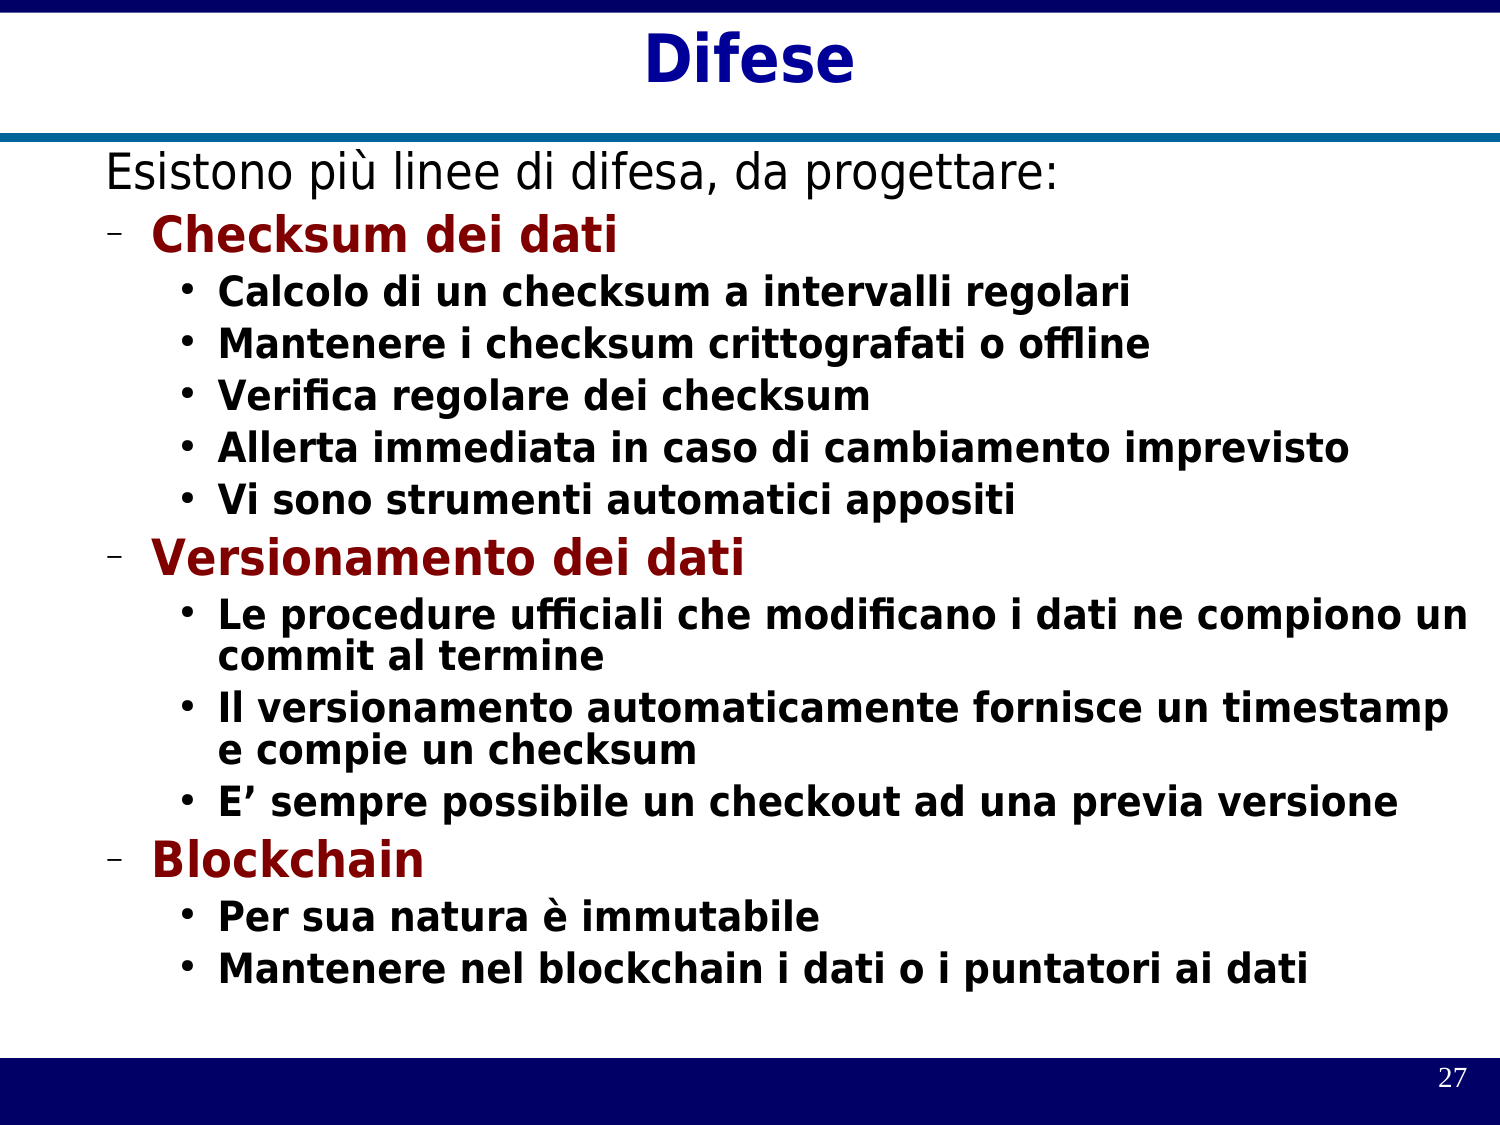

# Difese
Esistono più linee di difesa, da progettare:
Checksum dei dati
Calcolo di un checksum a intervalli regolari
Mantenere i checksum crittografati o offline
Verifica regolare dei checksum
Allerta immediata in caso di cambiamento imprevisto
Vi sono strumenti automatici appositi
Versionamento dei dati
Le procedure ufficiali che modificano i dati ne compiono un commit al termine
Il versionamento automaticamente fornisce un timestamp e compie un checksum
E’ sempre possibile un checkout ad una previa versione
Blockchain
Per sua natura è immutabile
Mantenere nel blockchain i dati o i puntatori ai dati